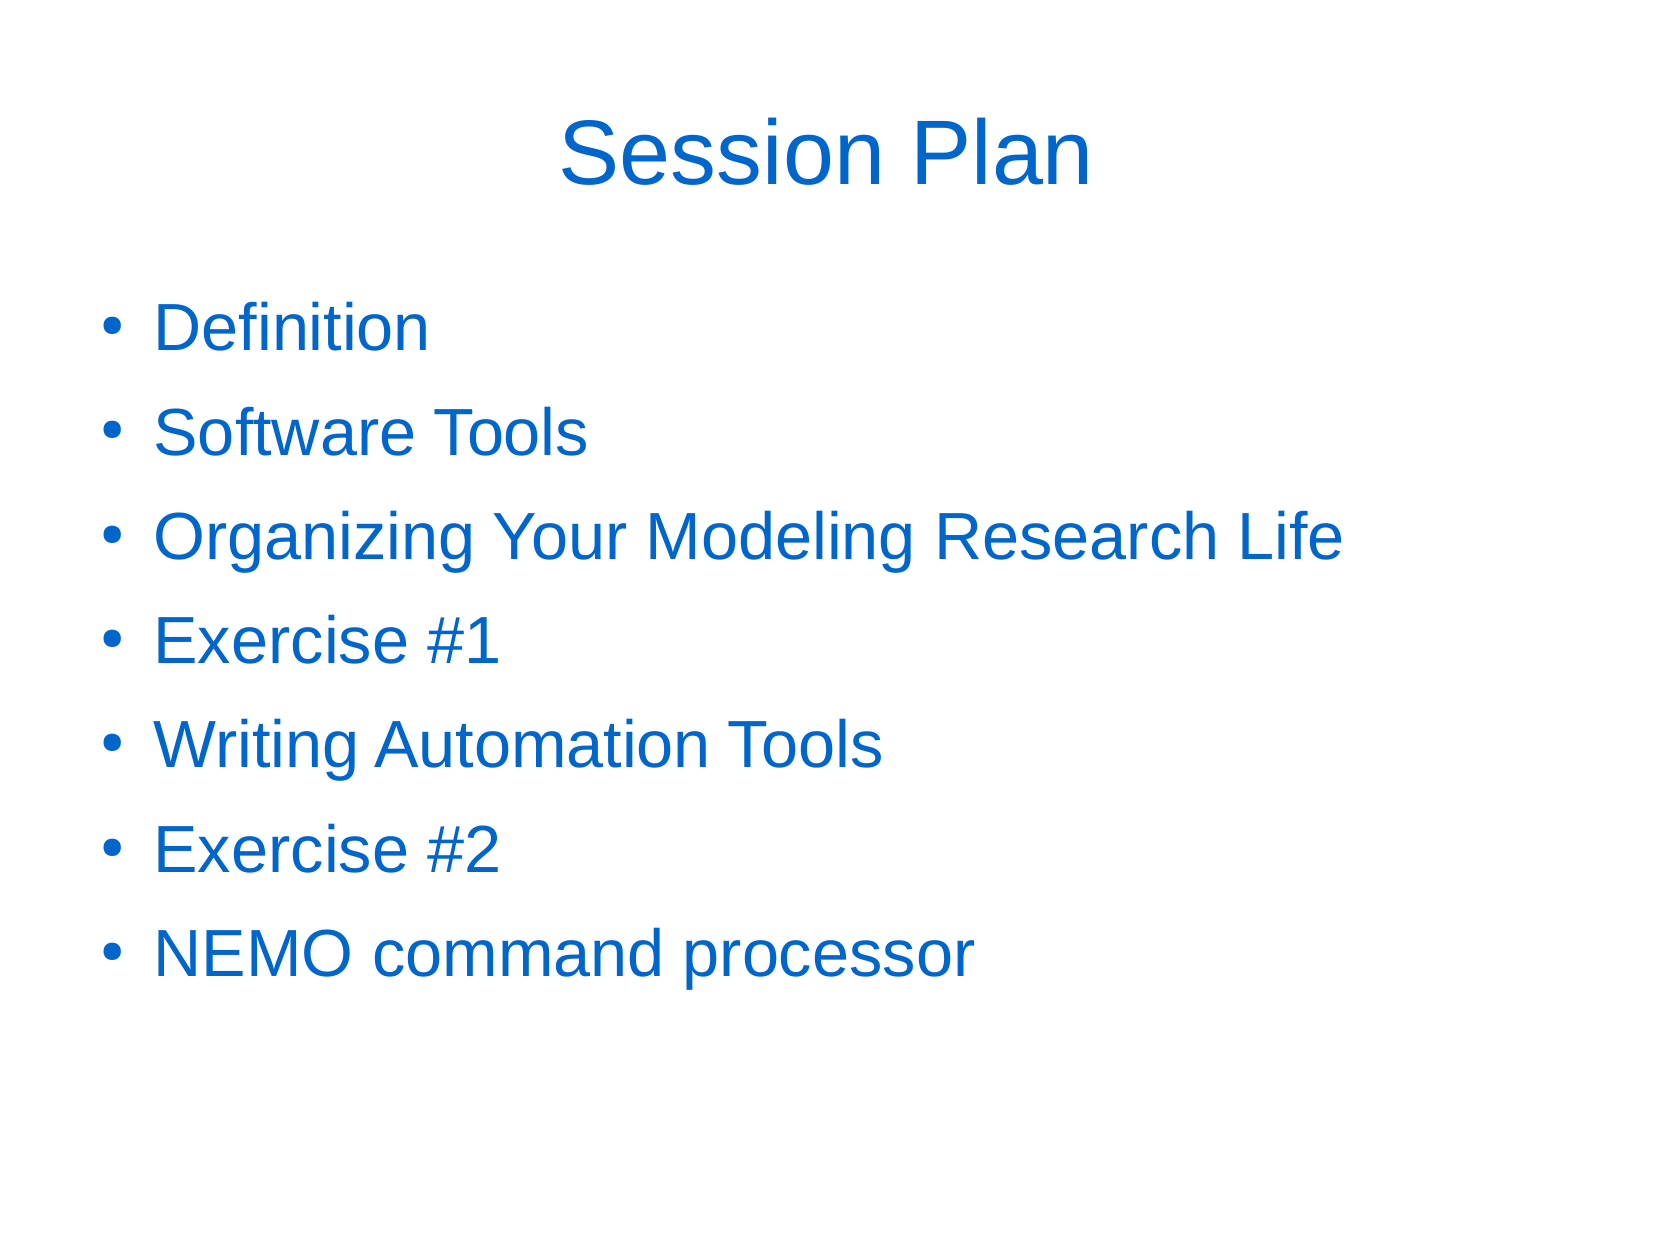

# Session Plan
Definition
Software Tools
Organizing Your Modeling Research Life
Exercise #1
Writing Automation Tools
Exercise #2
NEMO command processor